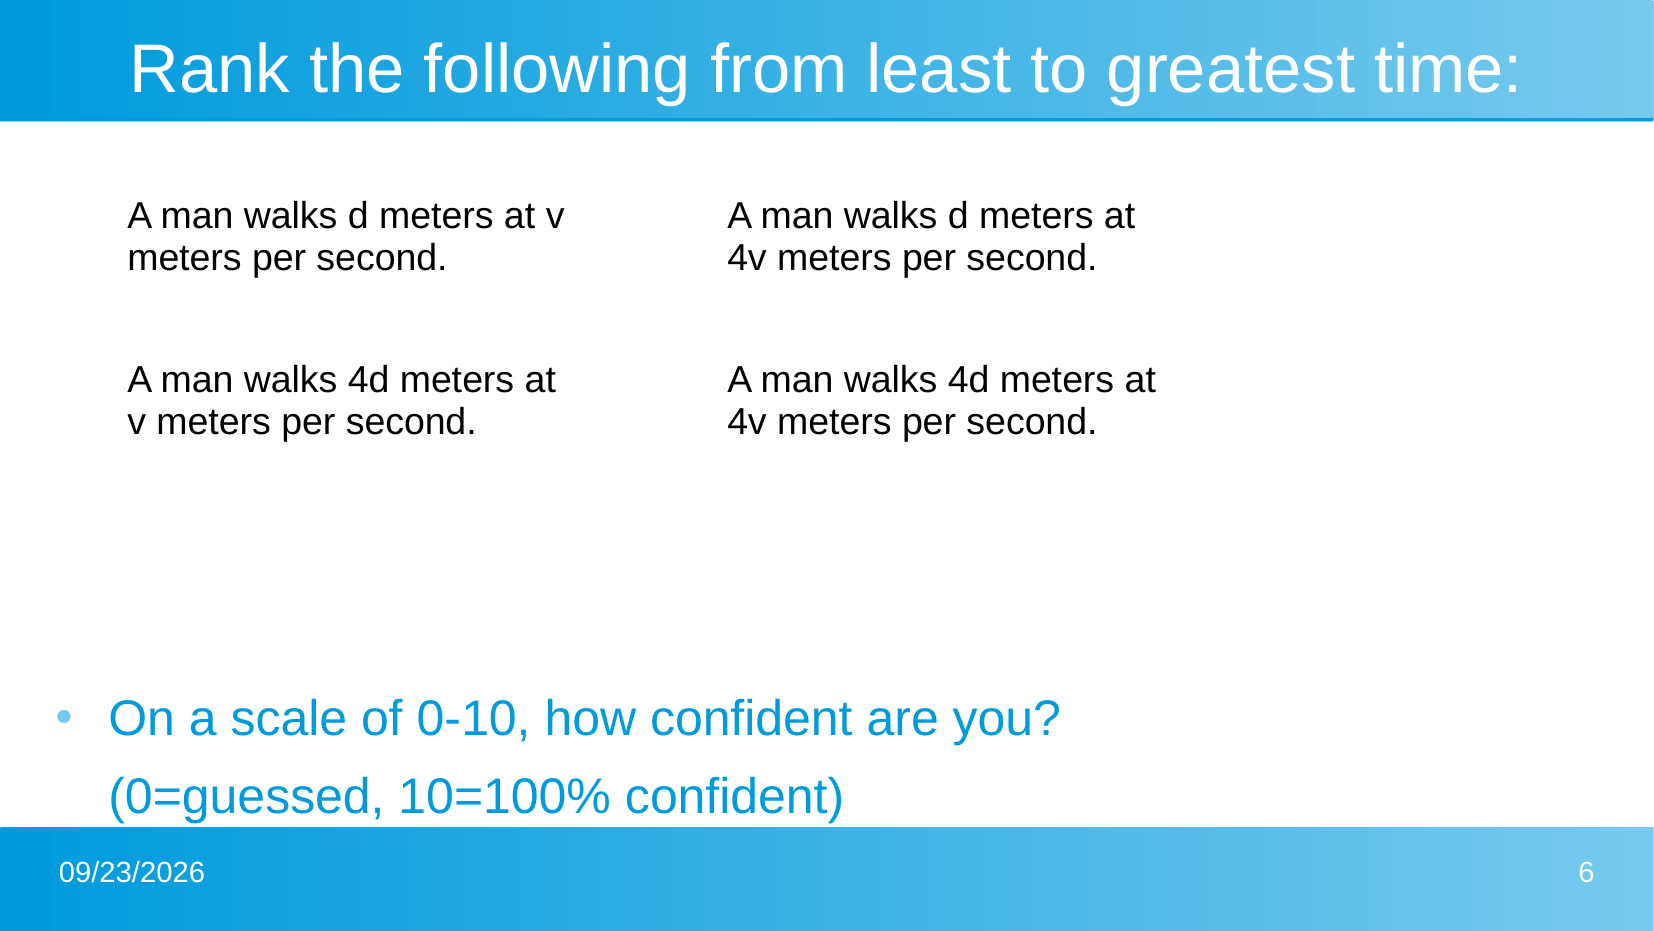

# Rank the following from least to greatest time:
A man walks d meters at v meters per second.
A man walks d meters at 4v meters per second.
A man walks 4d meters at v meters per second.
A man walks 4d meters at 4v meters per second.
On a scale of 0-10, how confident are you?
(0=guessed, 10=100% confident)
6